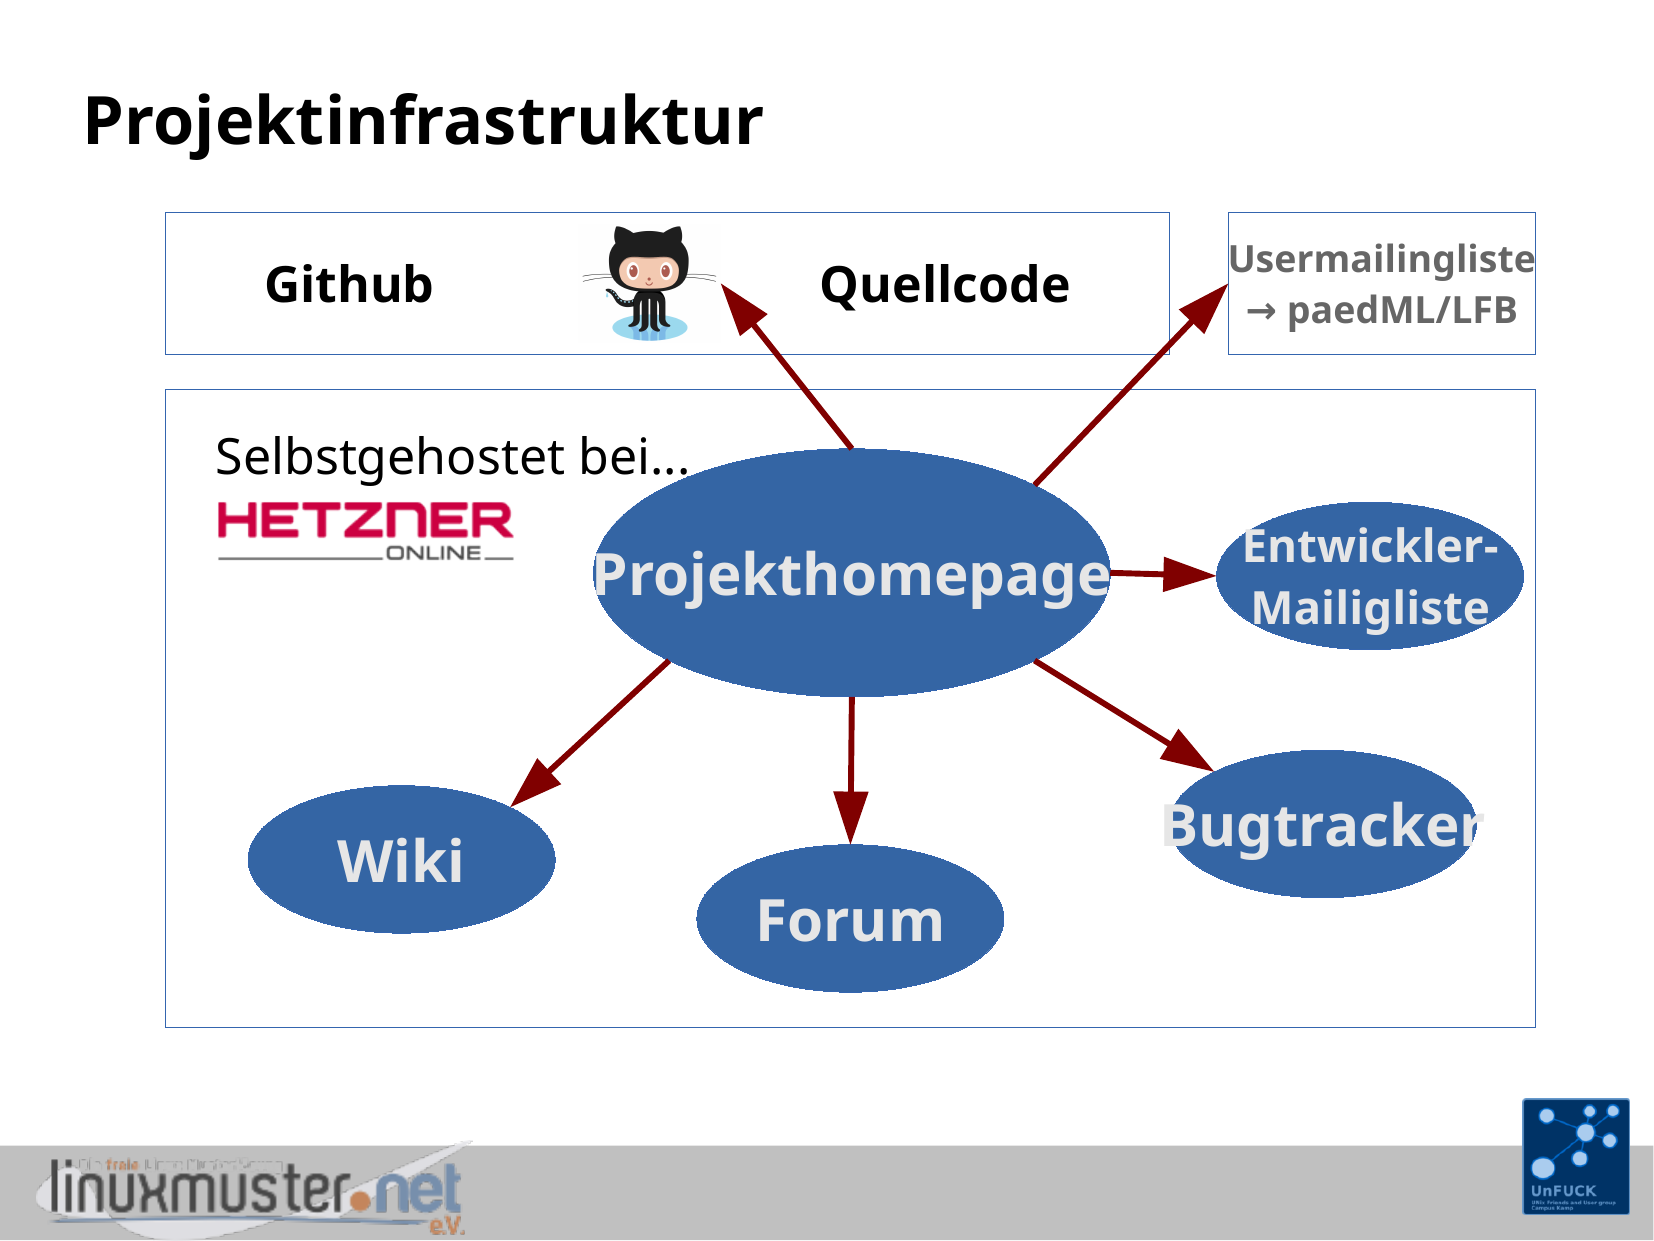

# Projektinfrastruktur
Github					 Quellcode
Usermailingliste
→ paedML/LFB
Selbstgehostet bei...
Projekthomepage
Entwickler-
Mailigliste
Bugtracker
Wiki
Forum